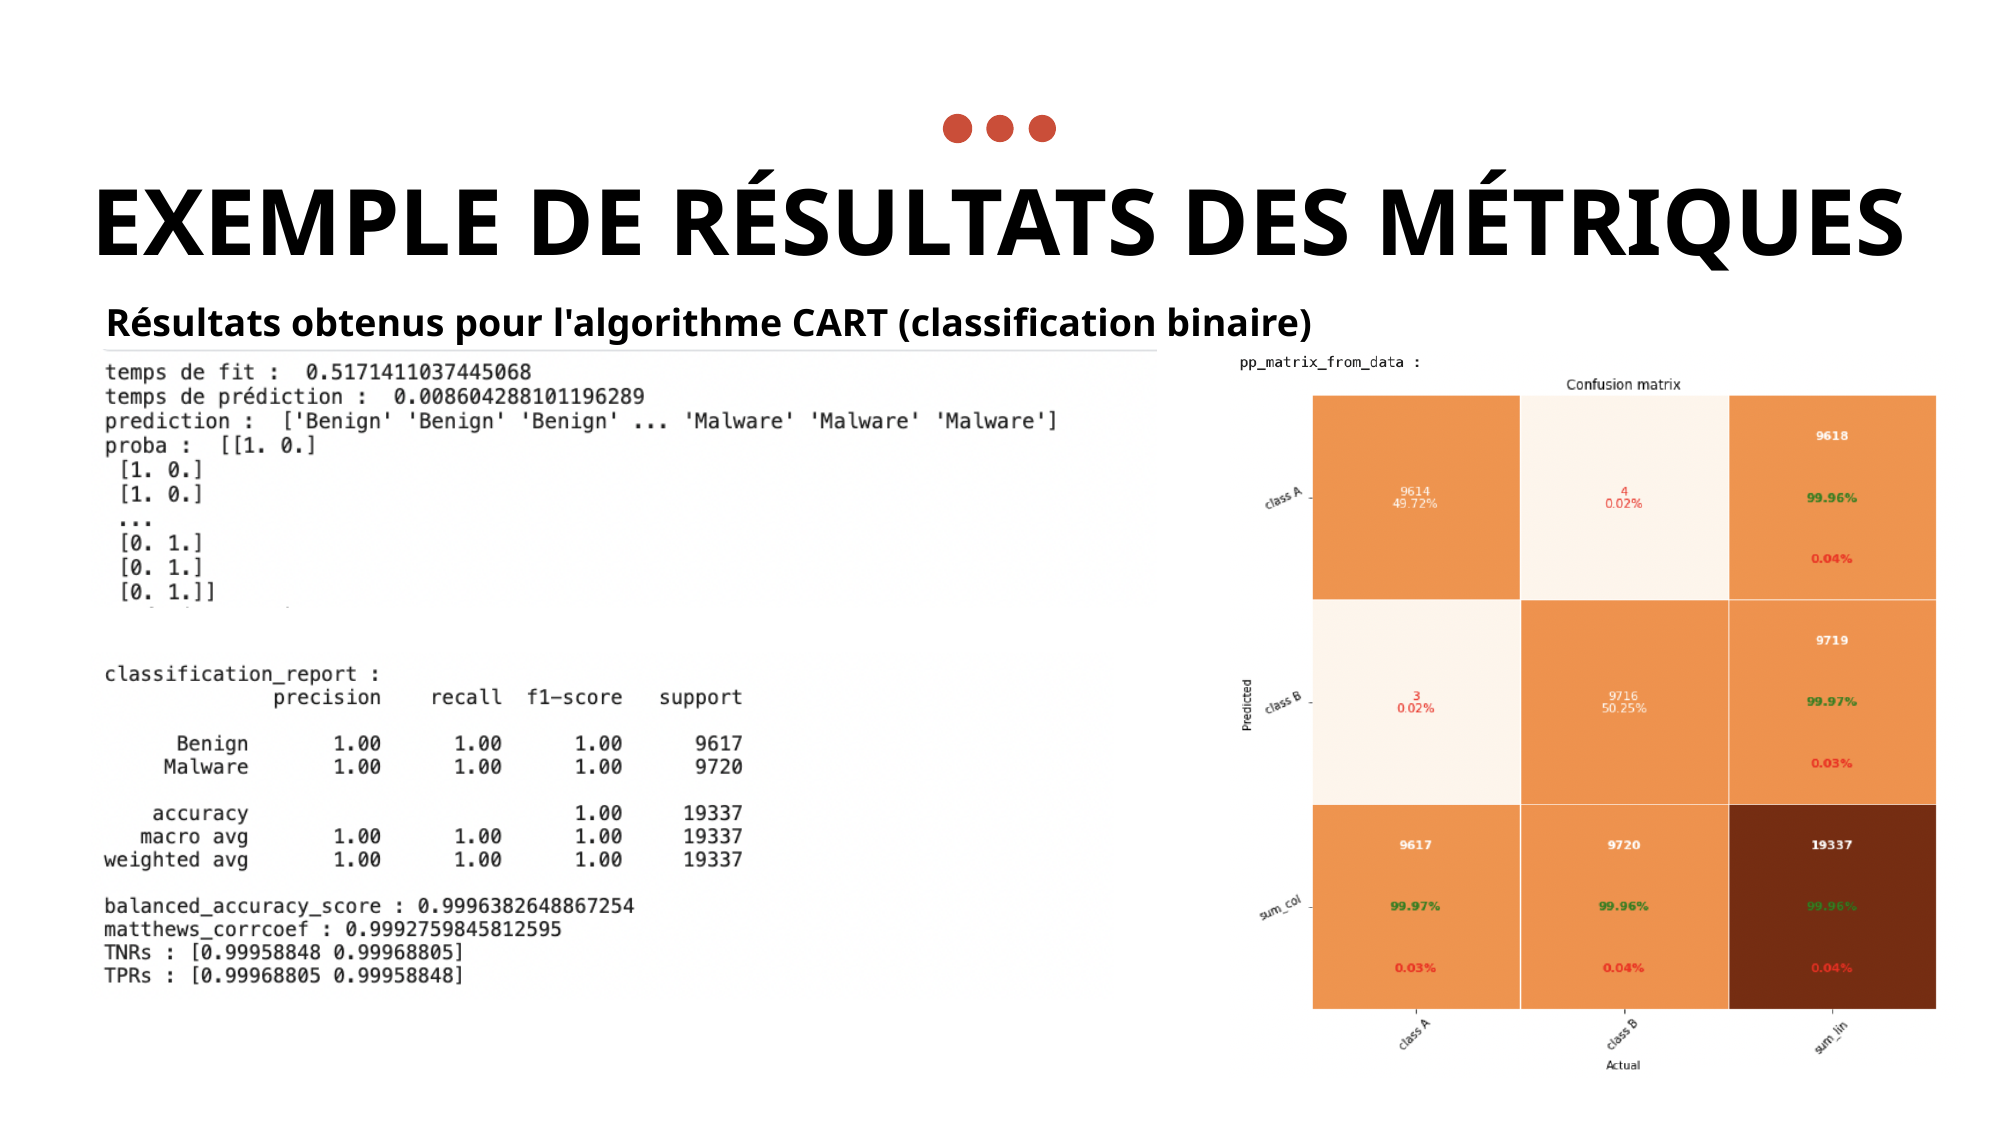

EXEMPLE DE RÉSULTATS DES MÉTRIQUES
Résultats obtenus pour l'algorithme CART (classification binaire)
.


